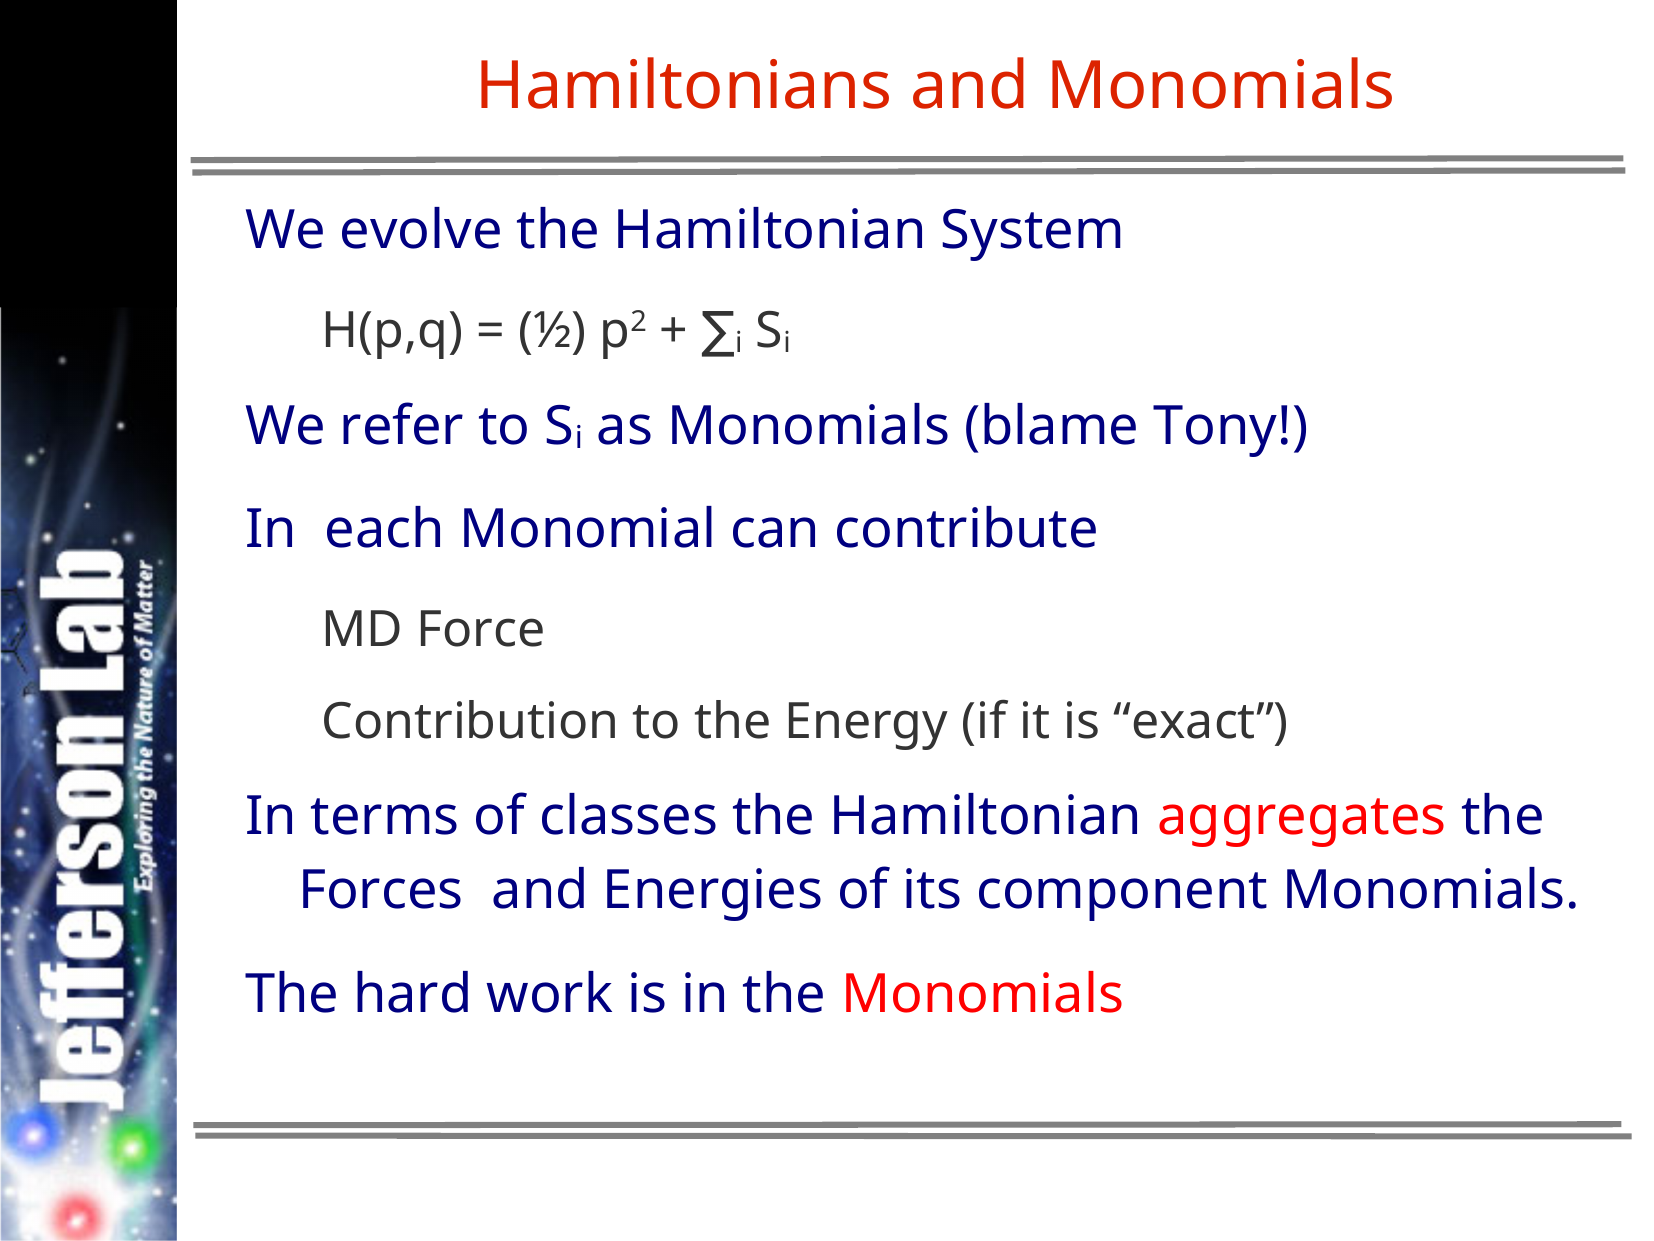

# Hamiltonians and Monomials
We evolve the Hamiltonian System
H(p,q) = (½) p2 + ∑i Si
We refer to Si as Monomials (blame Tony!)
In each Monomial can contribute
MD Force
Contribution to the Energy (if it is “exact”)
In terms of classes the Hamiltonian aggregates the Forces and Energies of its component Monomials.
The hard work is in the Monomials